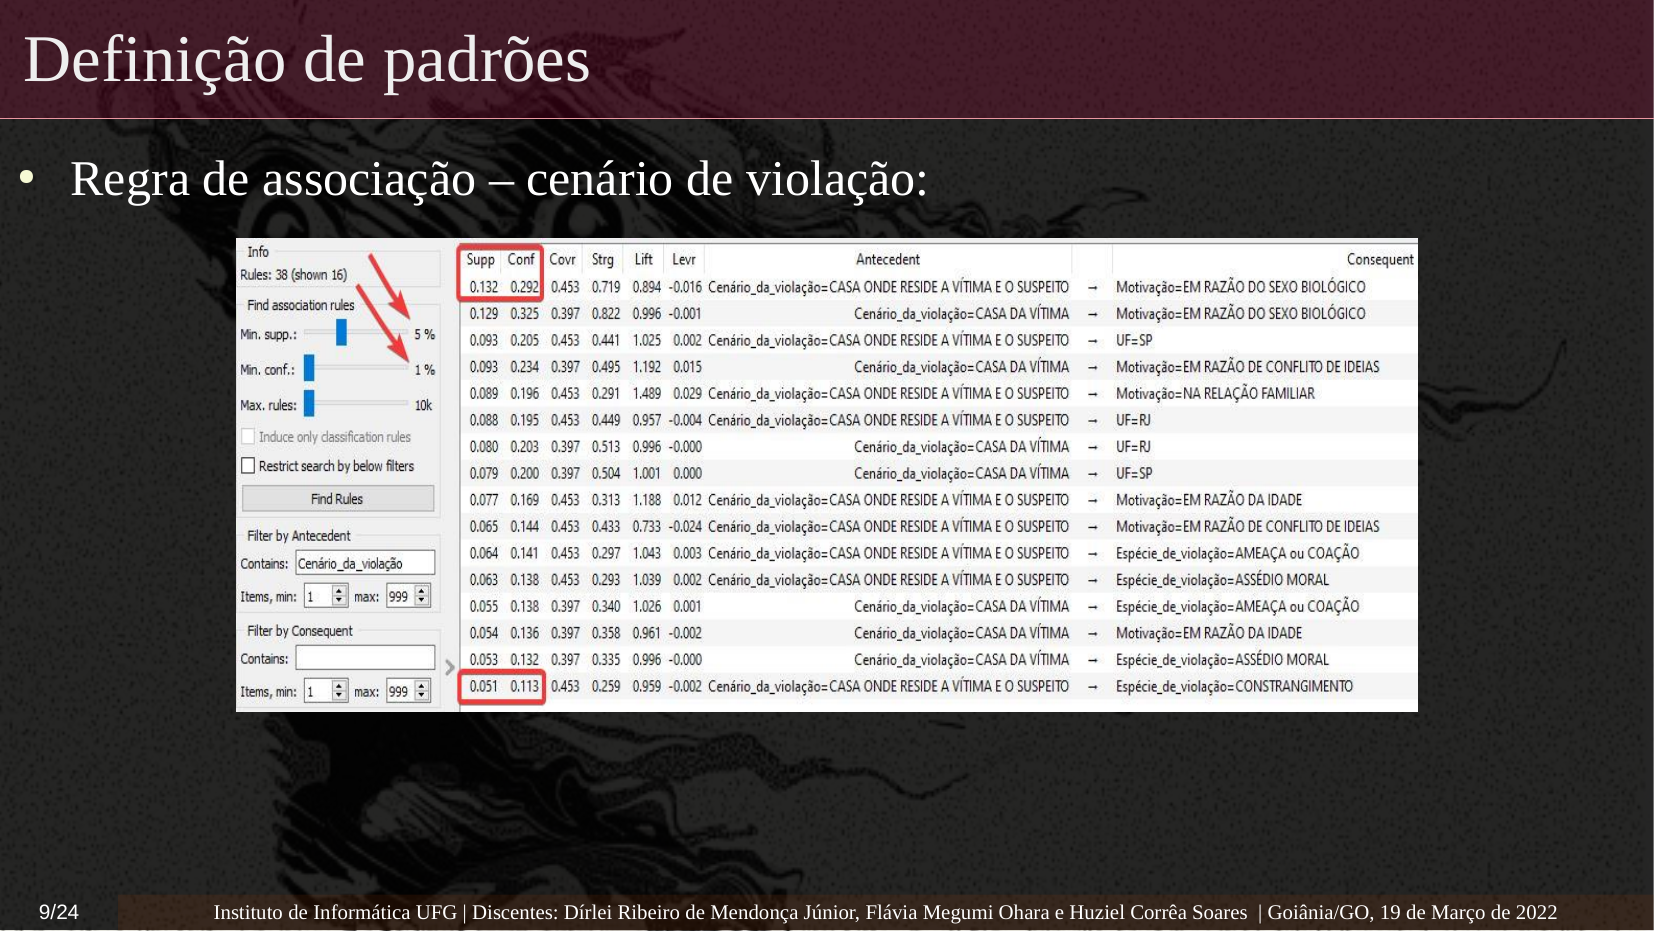

# Definição de padrões
Regra de associação – cenário de violação:
9